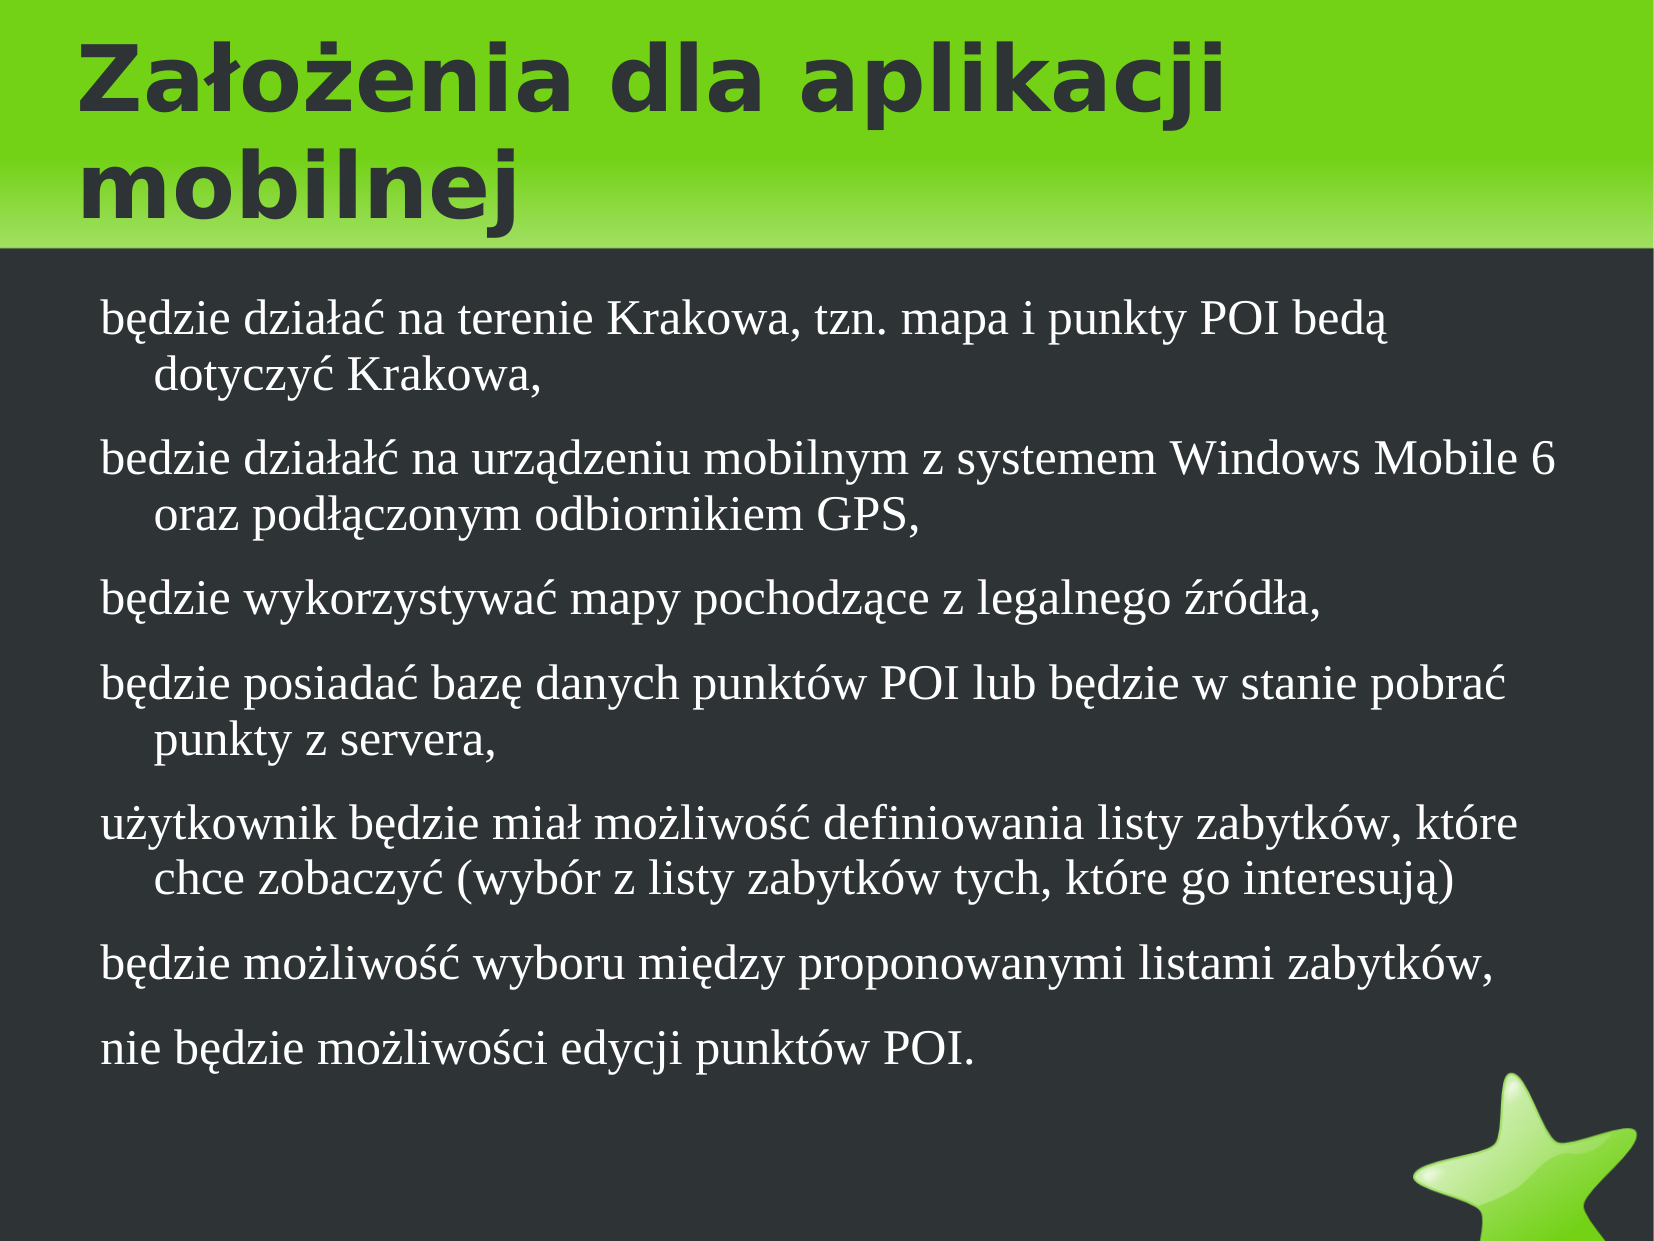

# Założenia dla aplikacji mobilnej
będzie działać na terenie Krakowa, tzn. mapa i punkty POI bedą dotyczyć Krakowa,
bedzie działałć na urządzeniu mobilnym z systemem Windows Mobile 6 oraz podłączonym odbiornikiem GPS,
będzie wykorzystywać mapy pochodzące z legalnego źródła,
będzie posiadać bazę danych punktów POI lub będzie w stanie pobrać punkty z servera,
użytkownik będzie miał możliwość definiowania listy zabytków, które chce zobaczyć (wybór z listy zabytków tych, które go interesują)
będzie możliwość wyboru między proponowanymi listami zabytków,
nie będzie możliwości edycji punktów POI.